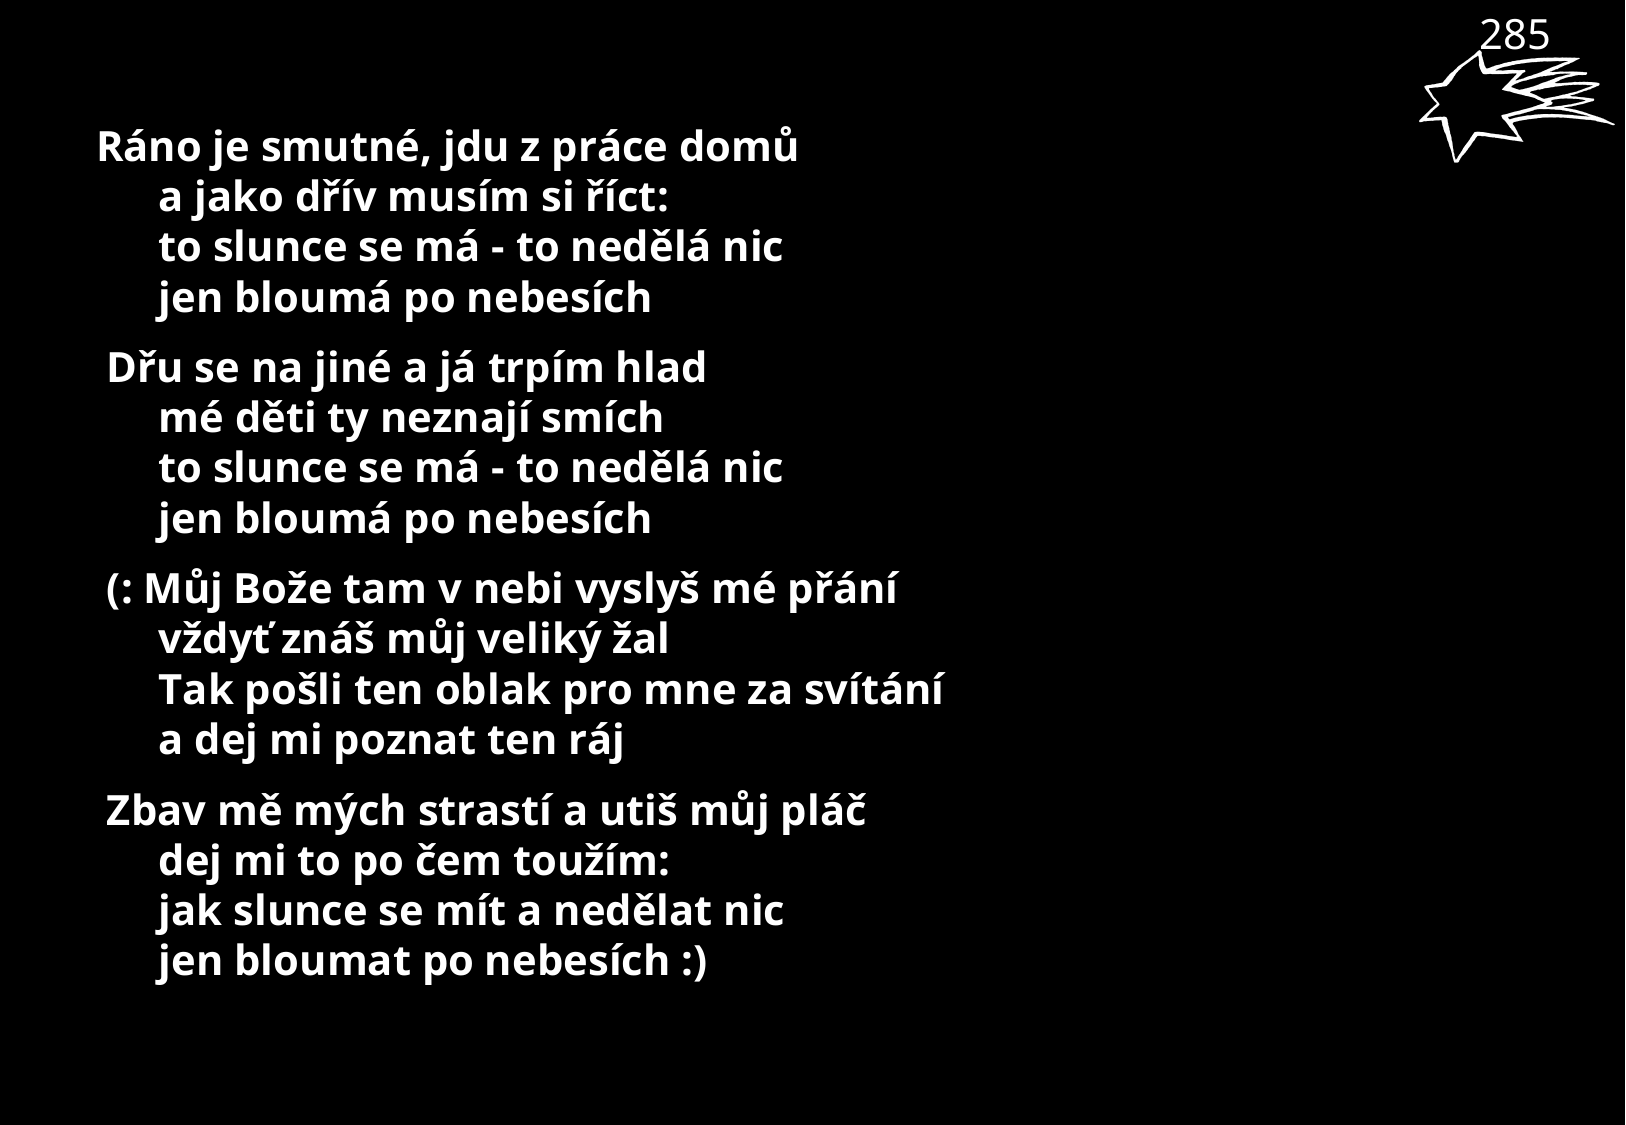

285
# Ráno je smutné, jdu z práce domů a jako dřív musím si říct: to slunce se má - to nedělá nic jen bloumá po nebesích
 Dřu se na jiné a já trpím hlad
mé děti ty neznají smích
to slunce se má - to nedělá nic
jen bloumá po nebesích
 (: Můj Bože tam v nebi vyslyš mé přání
vždyť znáš můj veliký žal
Tak pošli ten oblak pro mne za svítání
a dej mi poznat ten ráj
 Zbav mě mých strastí a utiš můj pláč
dej mi to po čem toužím:
jak slunce se mít a nedělat nic
jen bloumat po nebesích :)